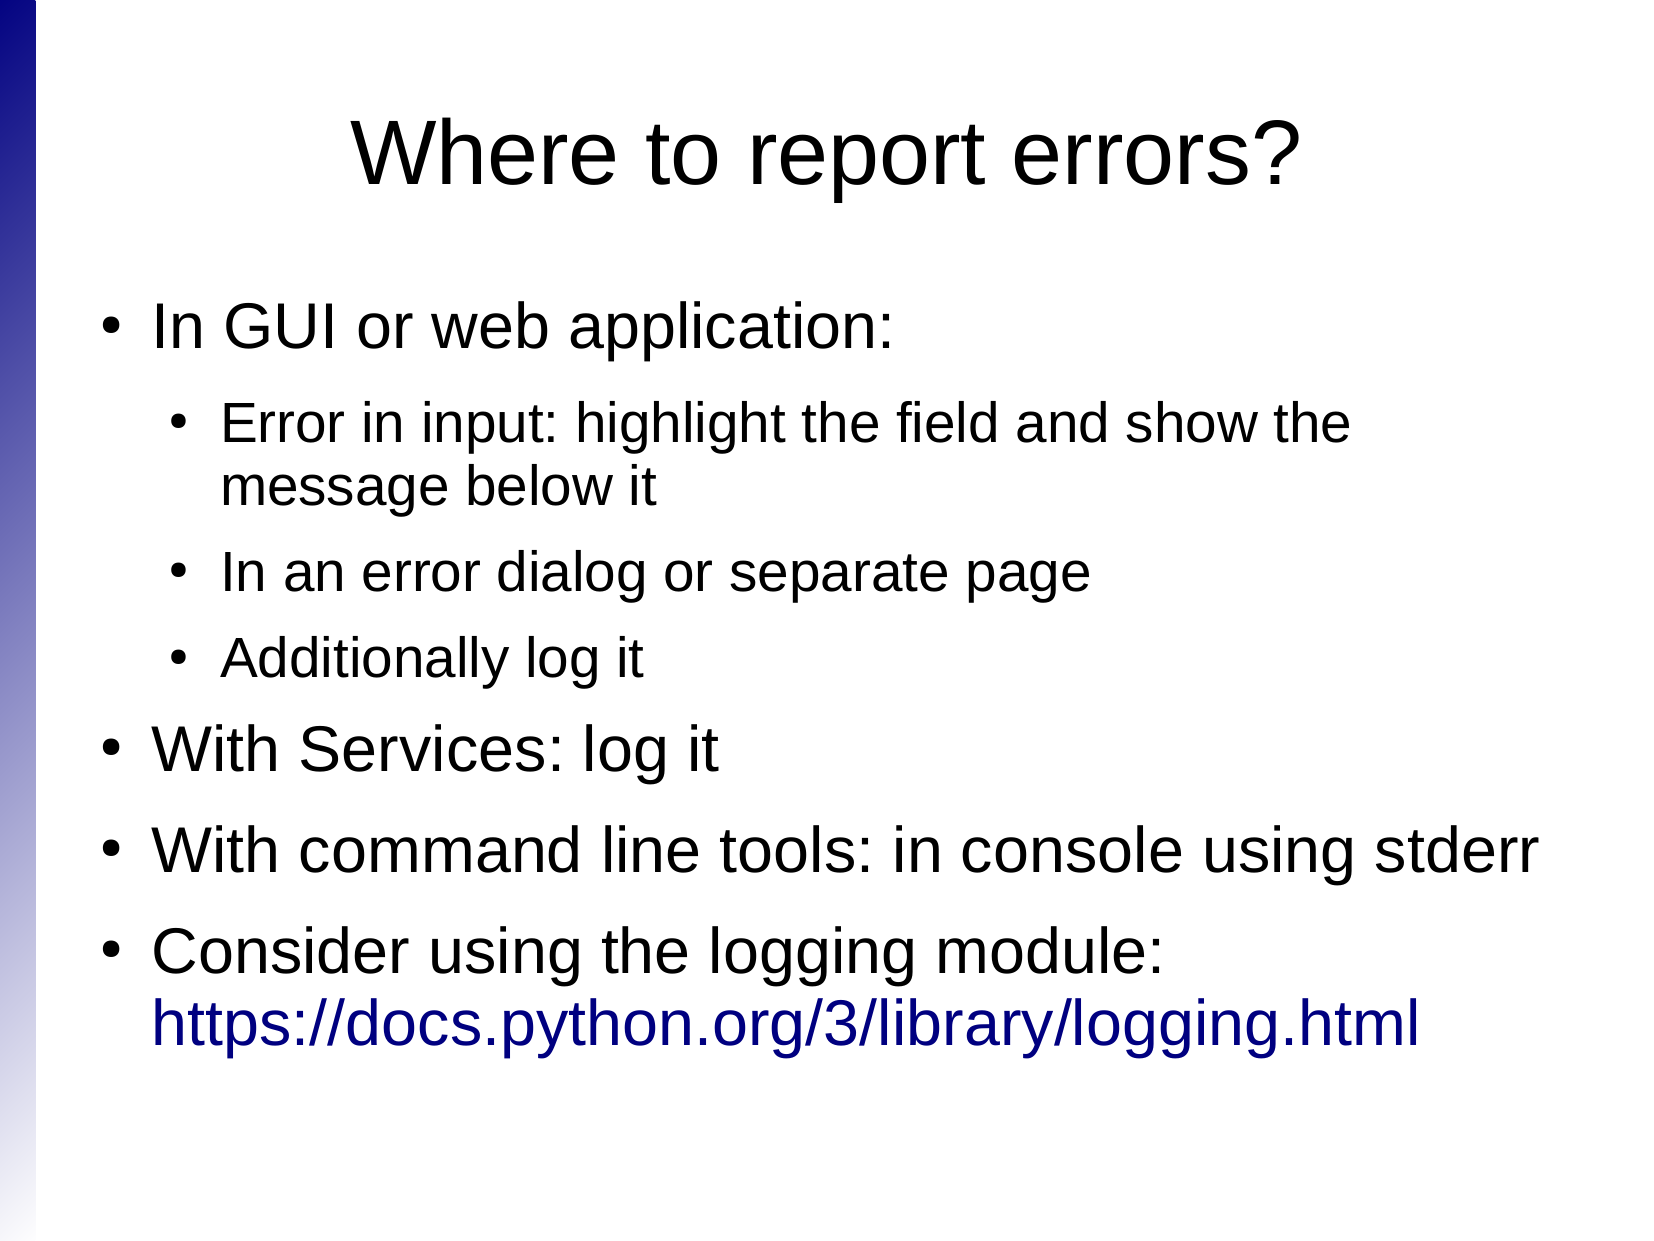

# Where to report errors?
In GUI or web application:
Error in input: highlight the field and show the message below it
In an error dialog or separate page
Additionally log it
With Services: log it
With command line tools: in console using stderr
Consider using the logging module:
https://docs.python.org/3/library/logging.html